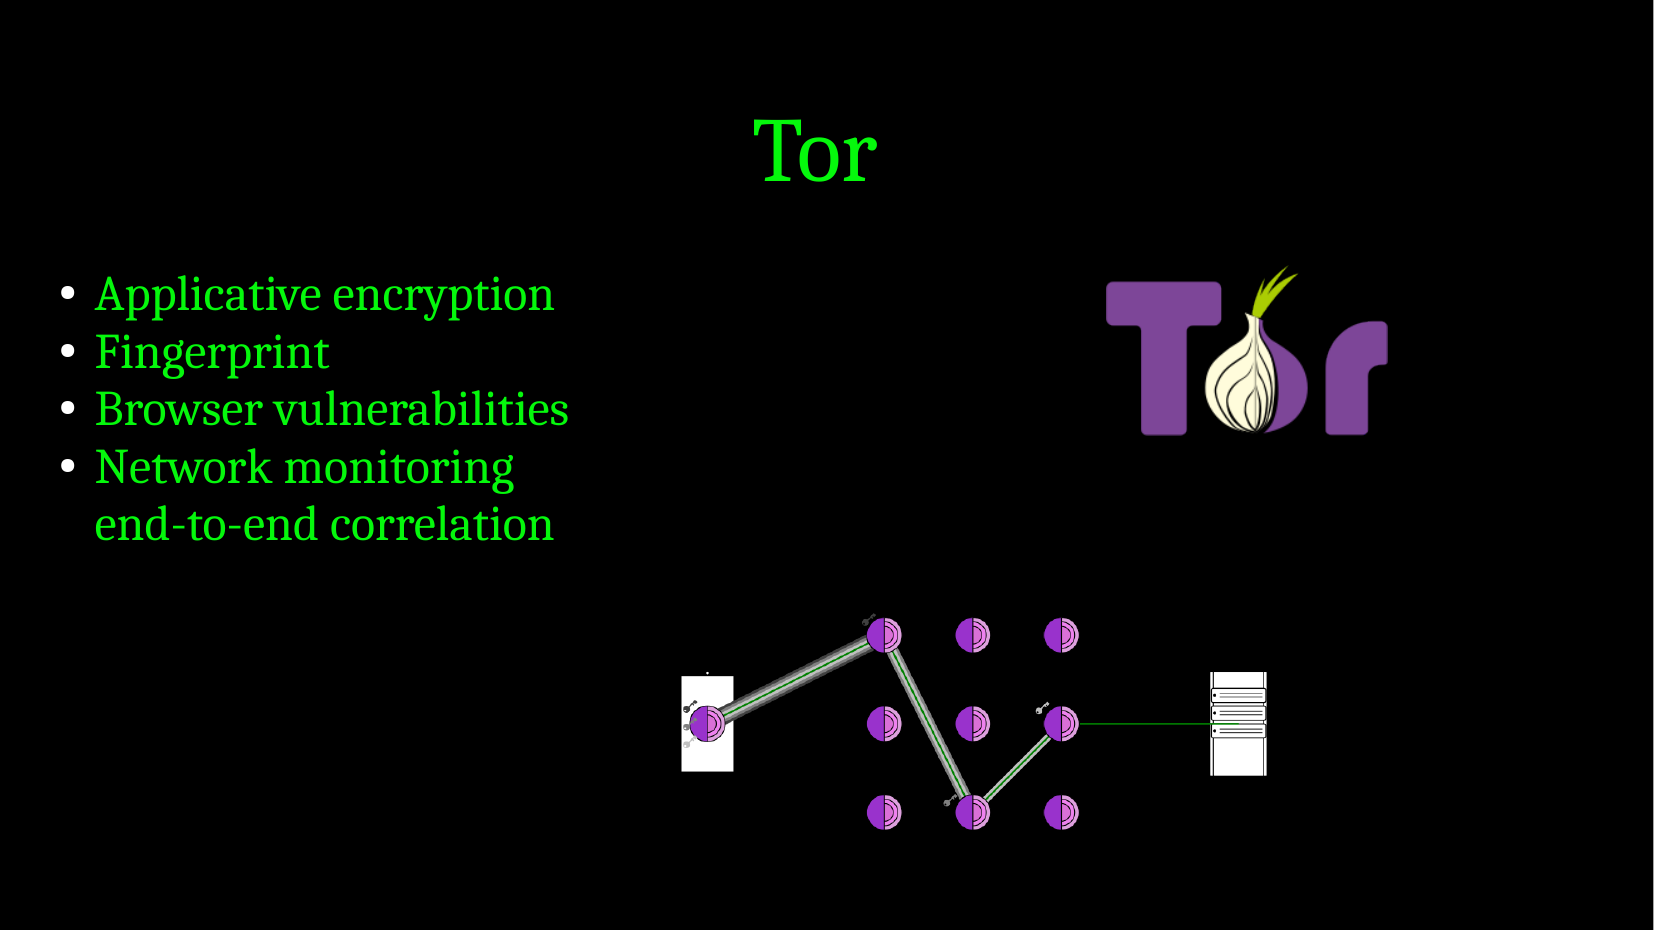

# Tor
Applicative encryption
Fingerprint
Browser vulnerabilities
Network monitoring
end-to-end correlation